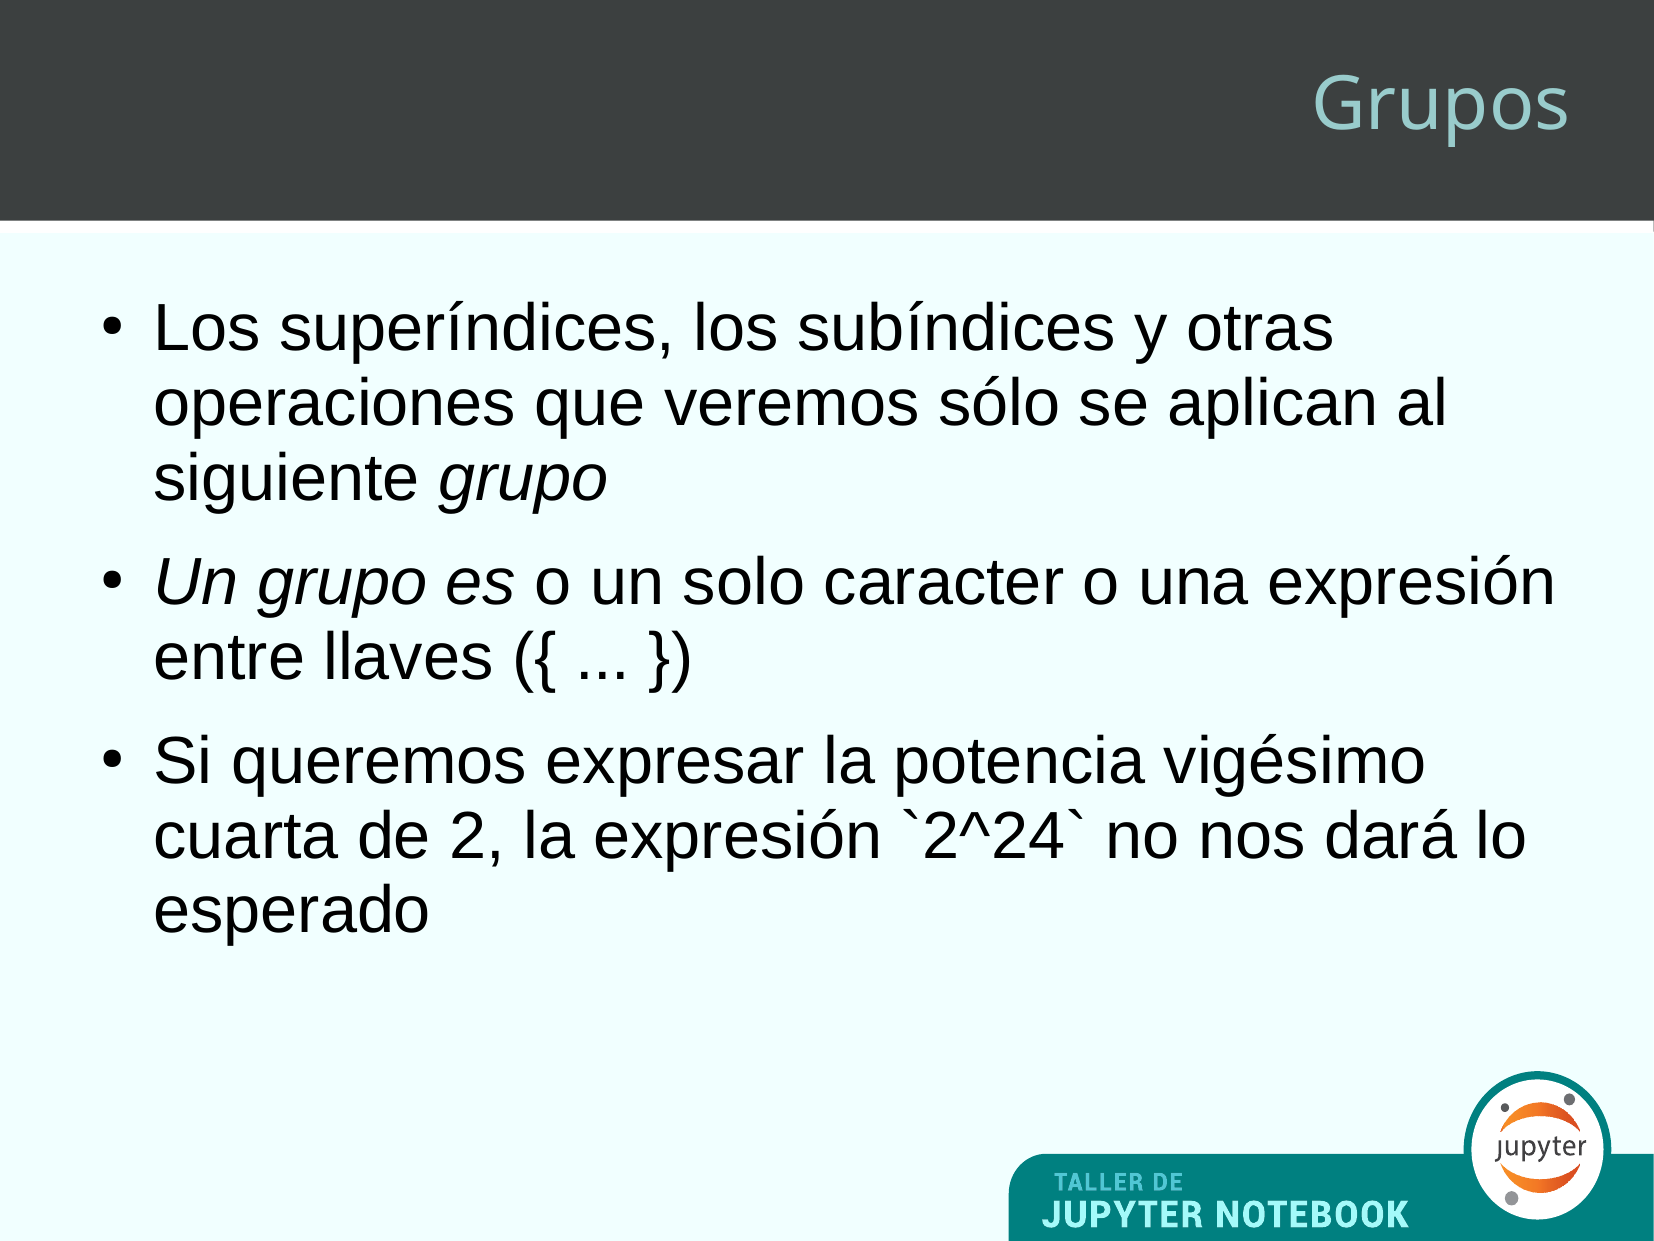

# Grupos
Los superíndices, los subíndices y otras operaciones que veremos sólo se aplican al siguiente grupo
Un grupo es o un solo caracter o una expresión entre llaves ({ ... })
Si queremos expresar la potencia vigésimo cuarta de 2, la expresión `2^24` no nos dará lo esperado